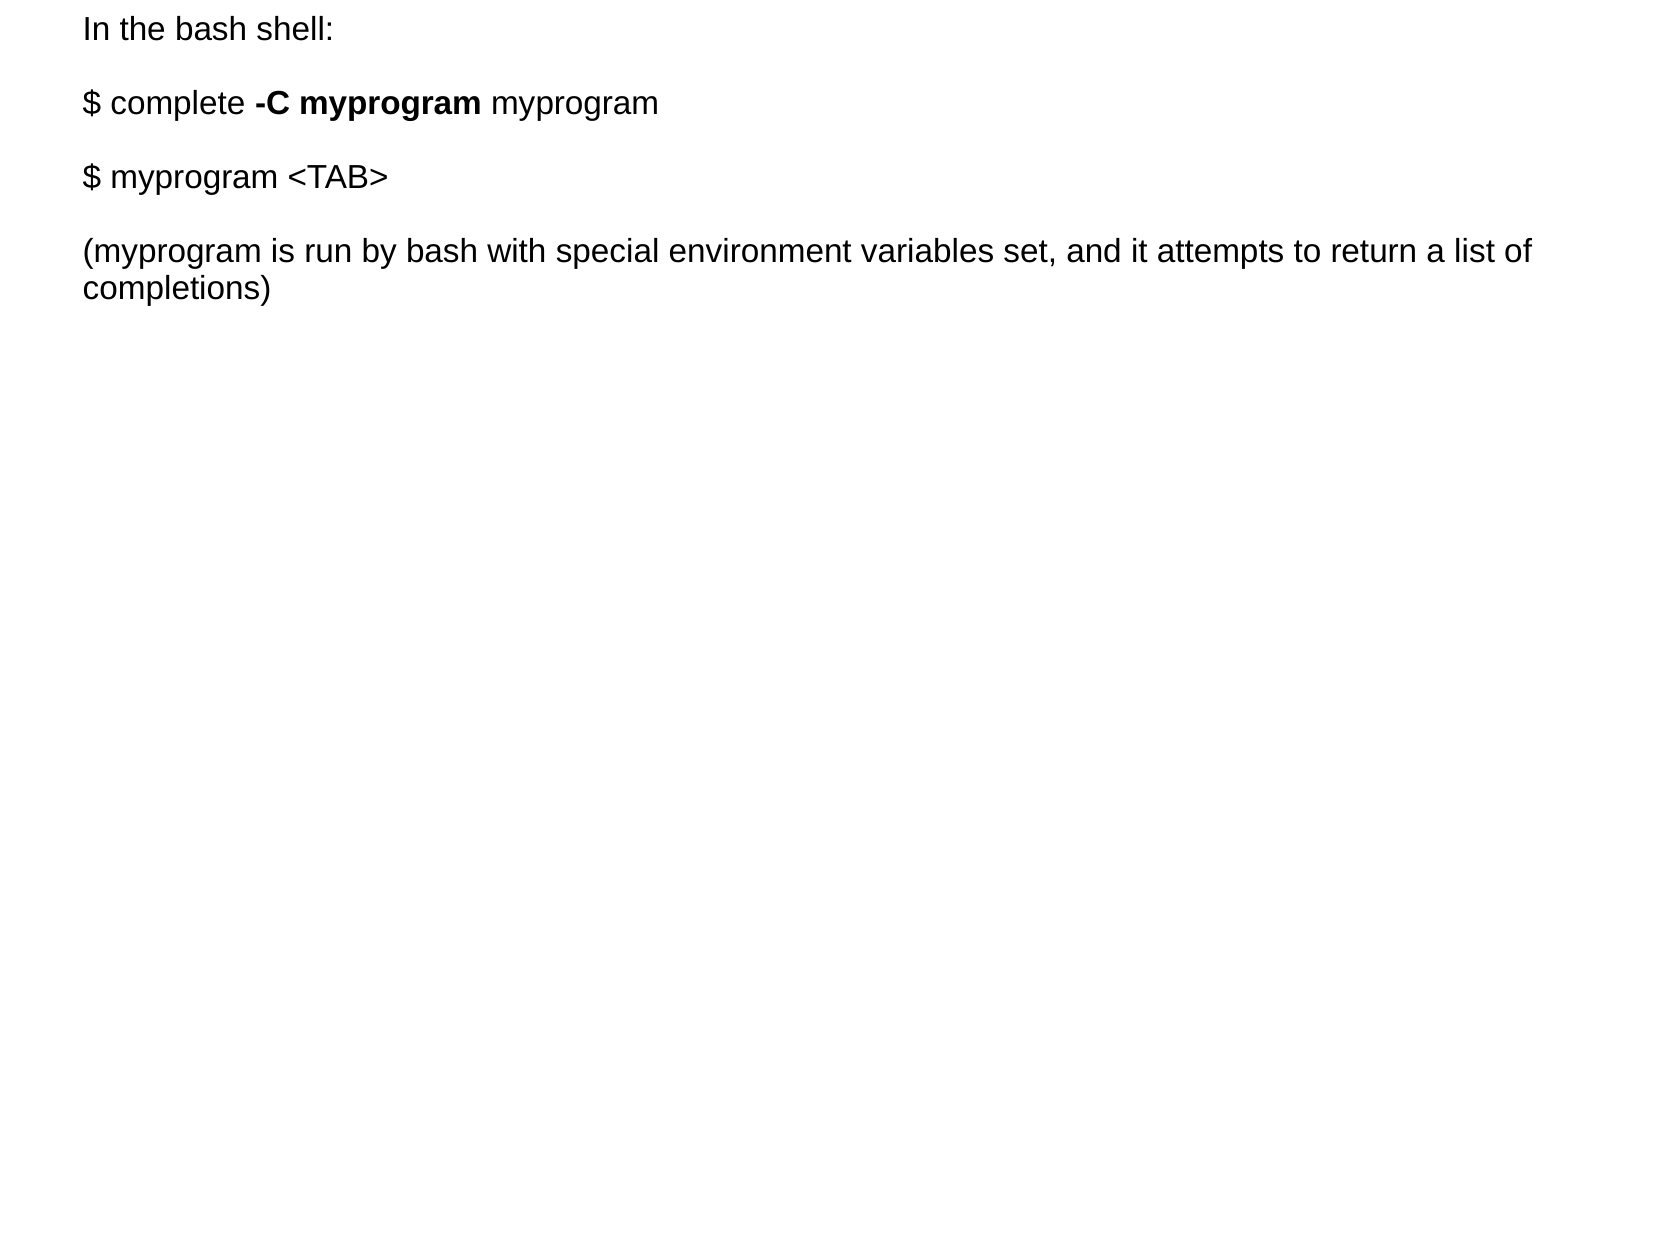

# In the bash shell:
$ complete -C myprogram myprogram
$ myprogram <TAB>
(myprogram is run by bash with special environment variables set, and it attempts to return a list of completions)